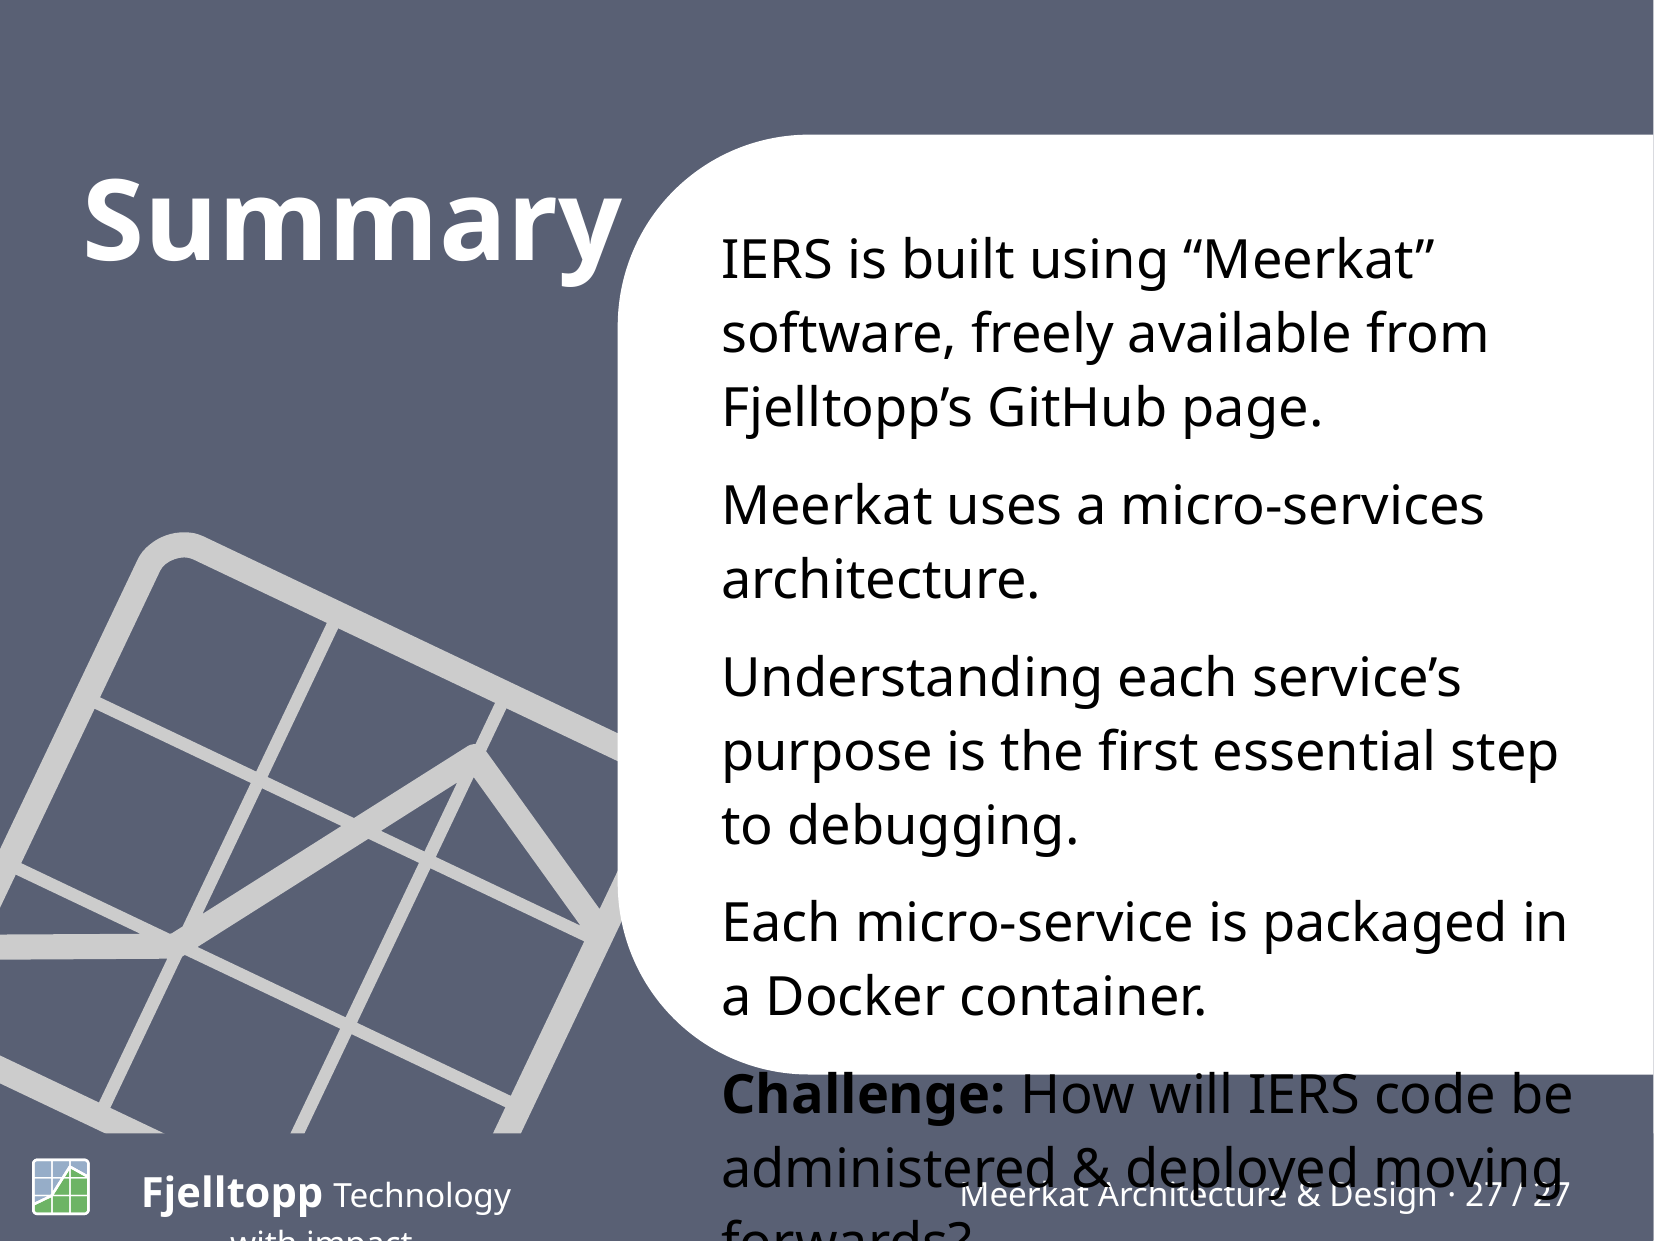

# Summary
IERS is built using “Meerkat” software, freely available from Fjelltopp’s GitHub page.
Meerkat uses a micro-services architecture.
Understanding each service’s purpose is the first essential step to debugging.
Each micro-service is packaged in a Docker container.
Challenge: How will IERS code be administered & deployed moving forwards?
Fjelltopp Technology with impact.
<footer> · / 27